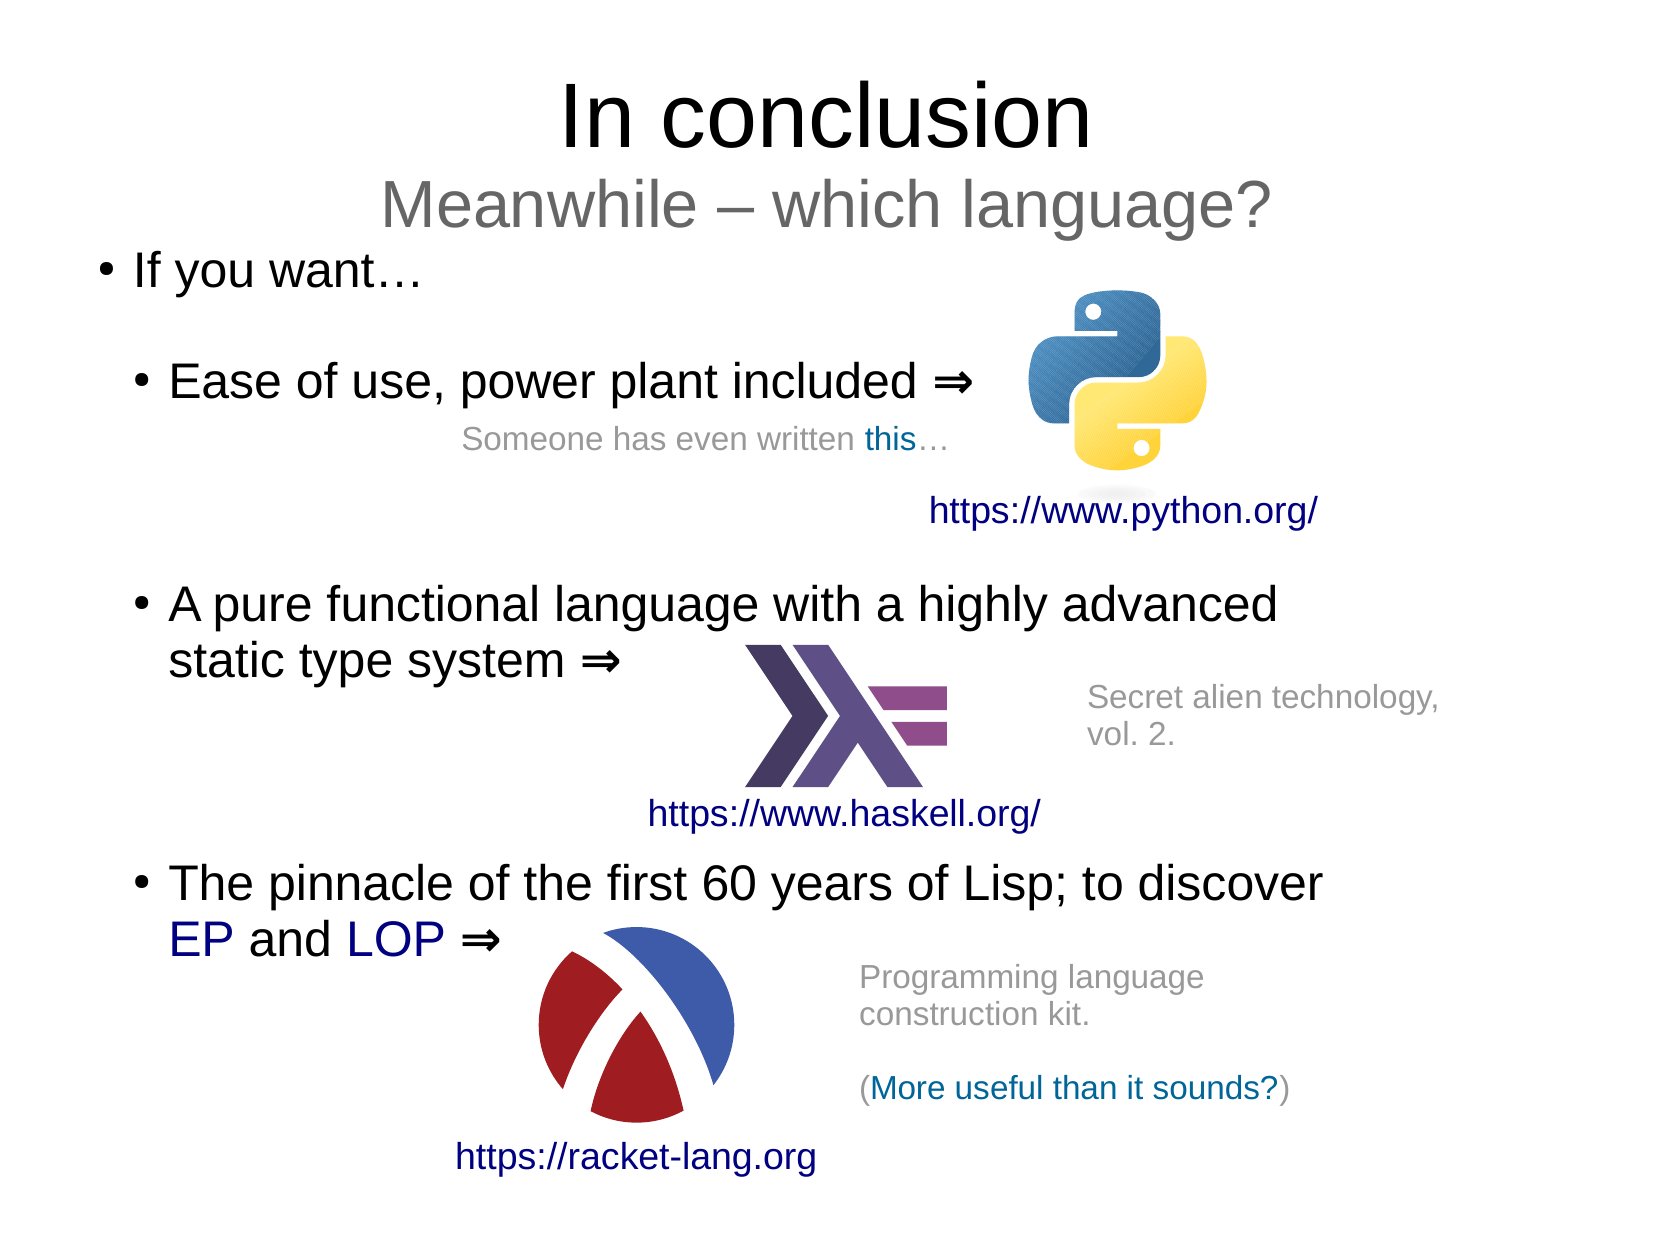

# In conclusion Meanwhile – which language?
If you want…
Ease of use, power plant included ⇒
A pure functional language with a highly advanced
static type system ⇒
The pinnacle of the first 60 years of Lisp; to discover
EP and LOP ⇒
https://www.python.org/
Someone has even written this…
https://www.haskell.org/
Secret alien technology, vol. 2.
https://racket-lang.org
Programming language
construction kit.
(More useful than it sounds?)